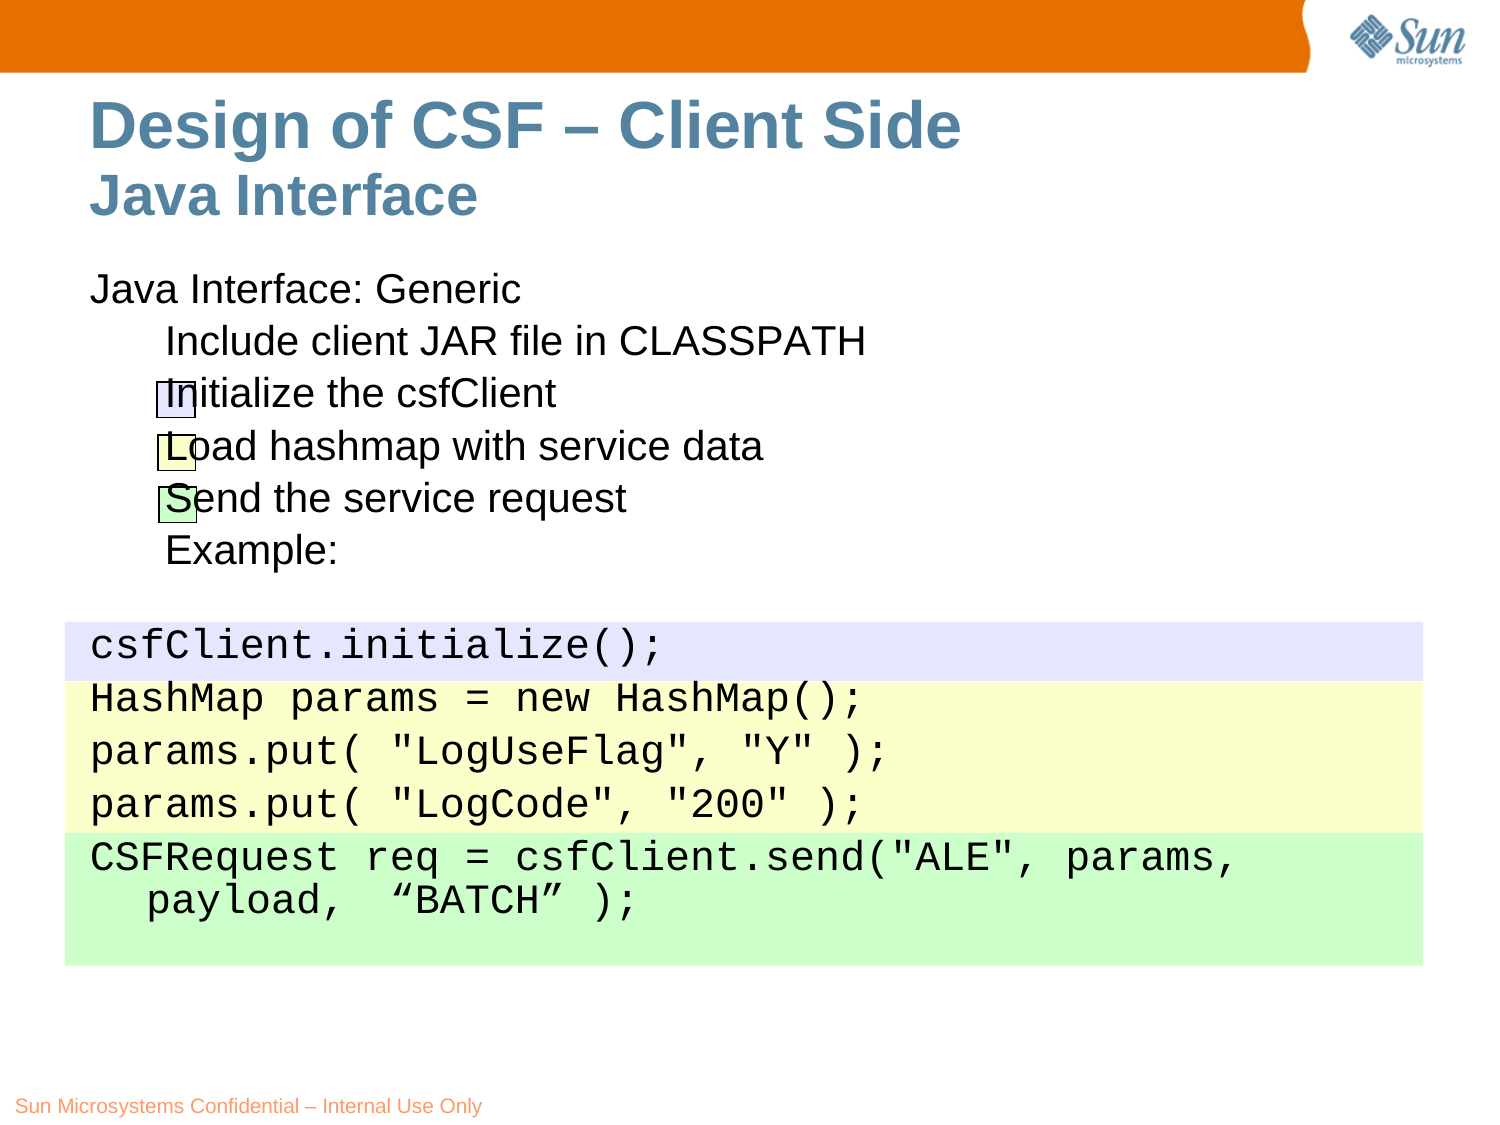

# Design of CSF – Client Side Java Interface
Java Interface: Generic
Include client JAR file in CLASSPATH
Initialize the csfClient
Load hashmap with service data
Send the service request
Example:
csfClient.initialize();
HashMap params = new HashMap();
params.put( "LogUseFlag", "Y" );
params.put( "LogCode", "200" );
CSFRequest req = csfClient.send("ALE", params, payload, 	“BATCH” );